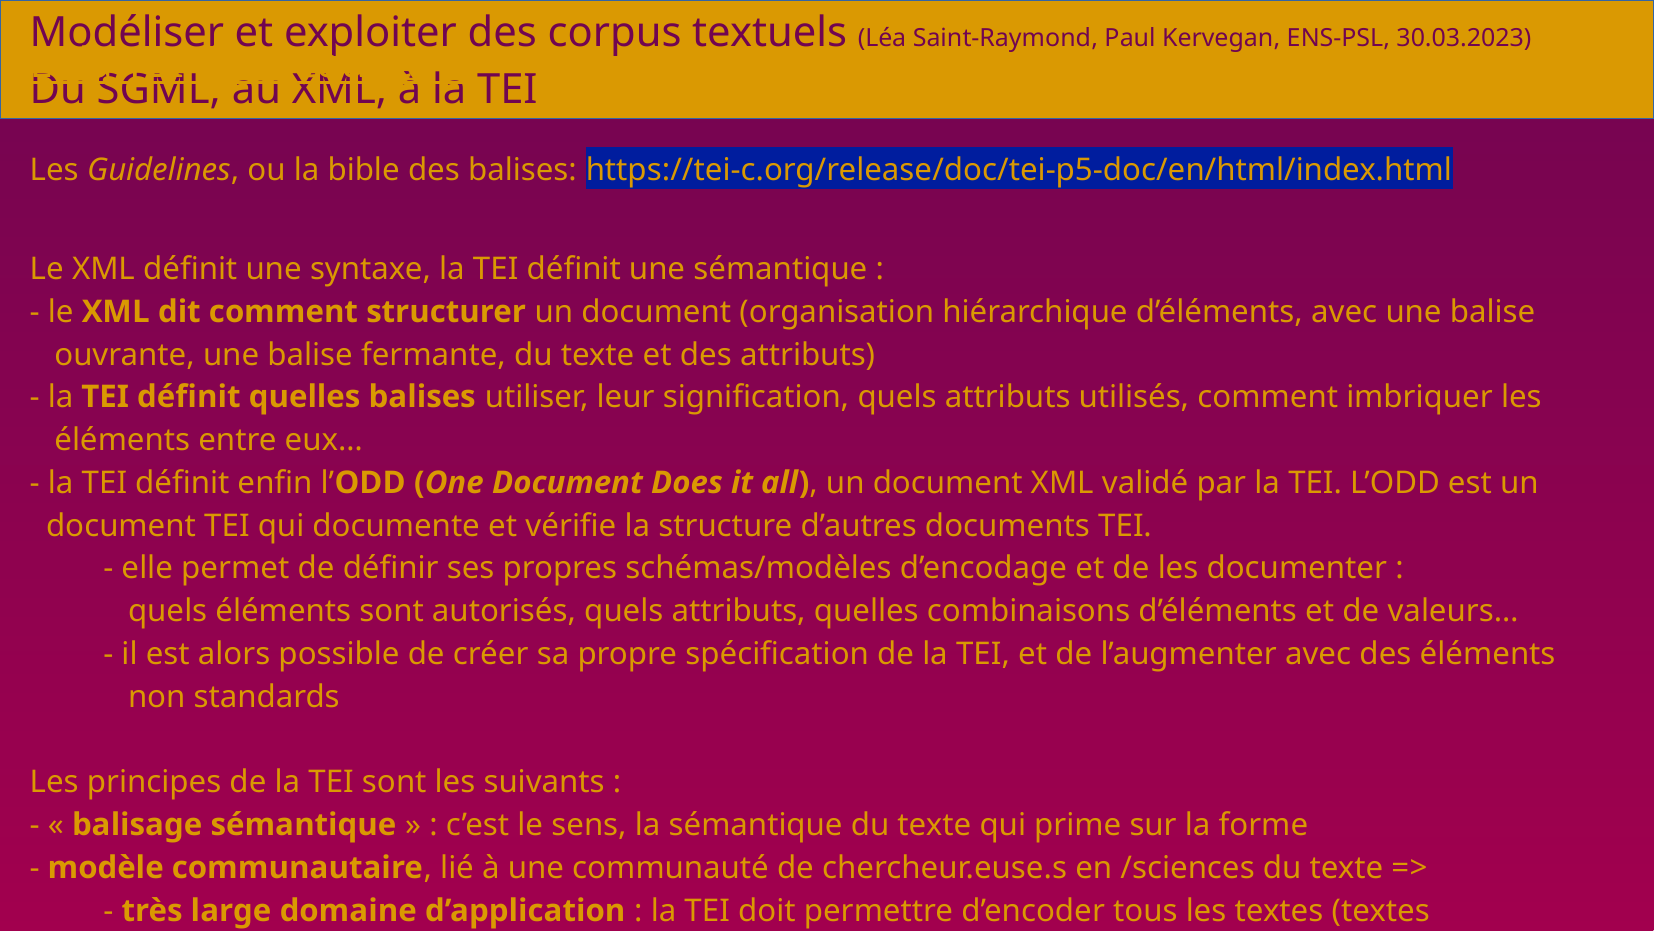

# Modéliser et exploiter des corpus textuels (Léa Saint-Raymond, Paul Kervegan, ENS-PSL, 30.03.2023) Du SGML, au XML, à la TEI
Et la TEI dans tout ça ?
Les Guidelines, ou la bible des balises: https://tei-c.org/release/doc/tei-p5-doc/en/html/index.html
Le XML définit une syntaxe, la TEI définit une sémantique :
- le XML dit comment structurer un document (organisation hiérarchique d’éléments, avec une balise
 ouvrante, une balise fermante, du texte et des attributs)
- la TEI définit quelles balises utiliser, leur signification, quels attributs utilisés, comment imbriquer les
 éléments entre eux…
- la TEI définit enfin l’ODD (One Document Does it all), un document XML validé par la TEI. L’ODD est un
 document TEI qui documente et vérifie la structure d’autres documents TEI.
	- elle permet de définir ses propres schémas/modèles d’encodage et de les documenter :
	 quels éléments sont autorisés, quels attributs, quelles combinaisons d’éléments et de valeurs…
	- il est alors possible de créer sa propre spécification de la TEI, et de l’augmenter avec des éléments
 	 non standards
Les principes de la TEI sont les suivants :
- « balisage sémantique » : c’est le sens, la sémantique du texte qui prime sur la forme
- modèle communautaire, lié à une communauté de chercheur.euse.s en /sciences du texte =>
	- très large domaine d’application : la TEI doit permettre d’encoder tous les textes (textes
	 de différentes époques, langues, zones d’origines…)
	- vous pouvez proposer vos propres éléments et améliorations à ajouter à la TEI : )